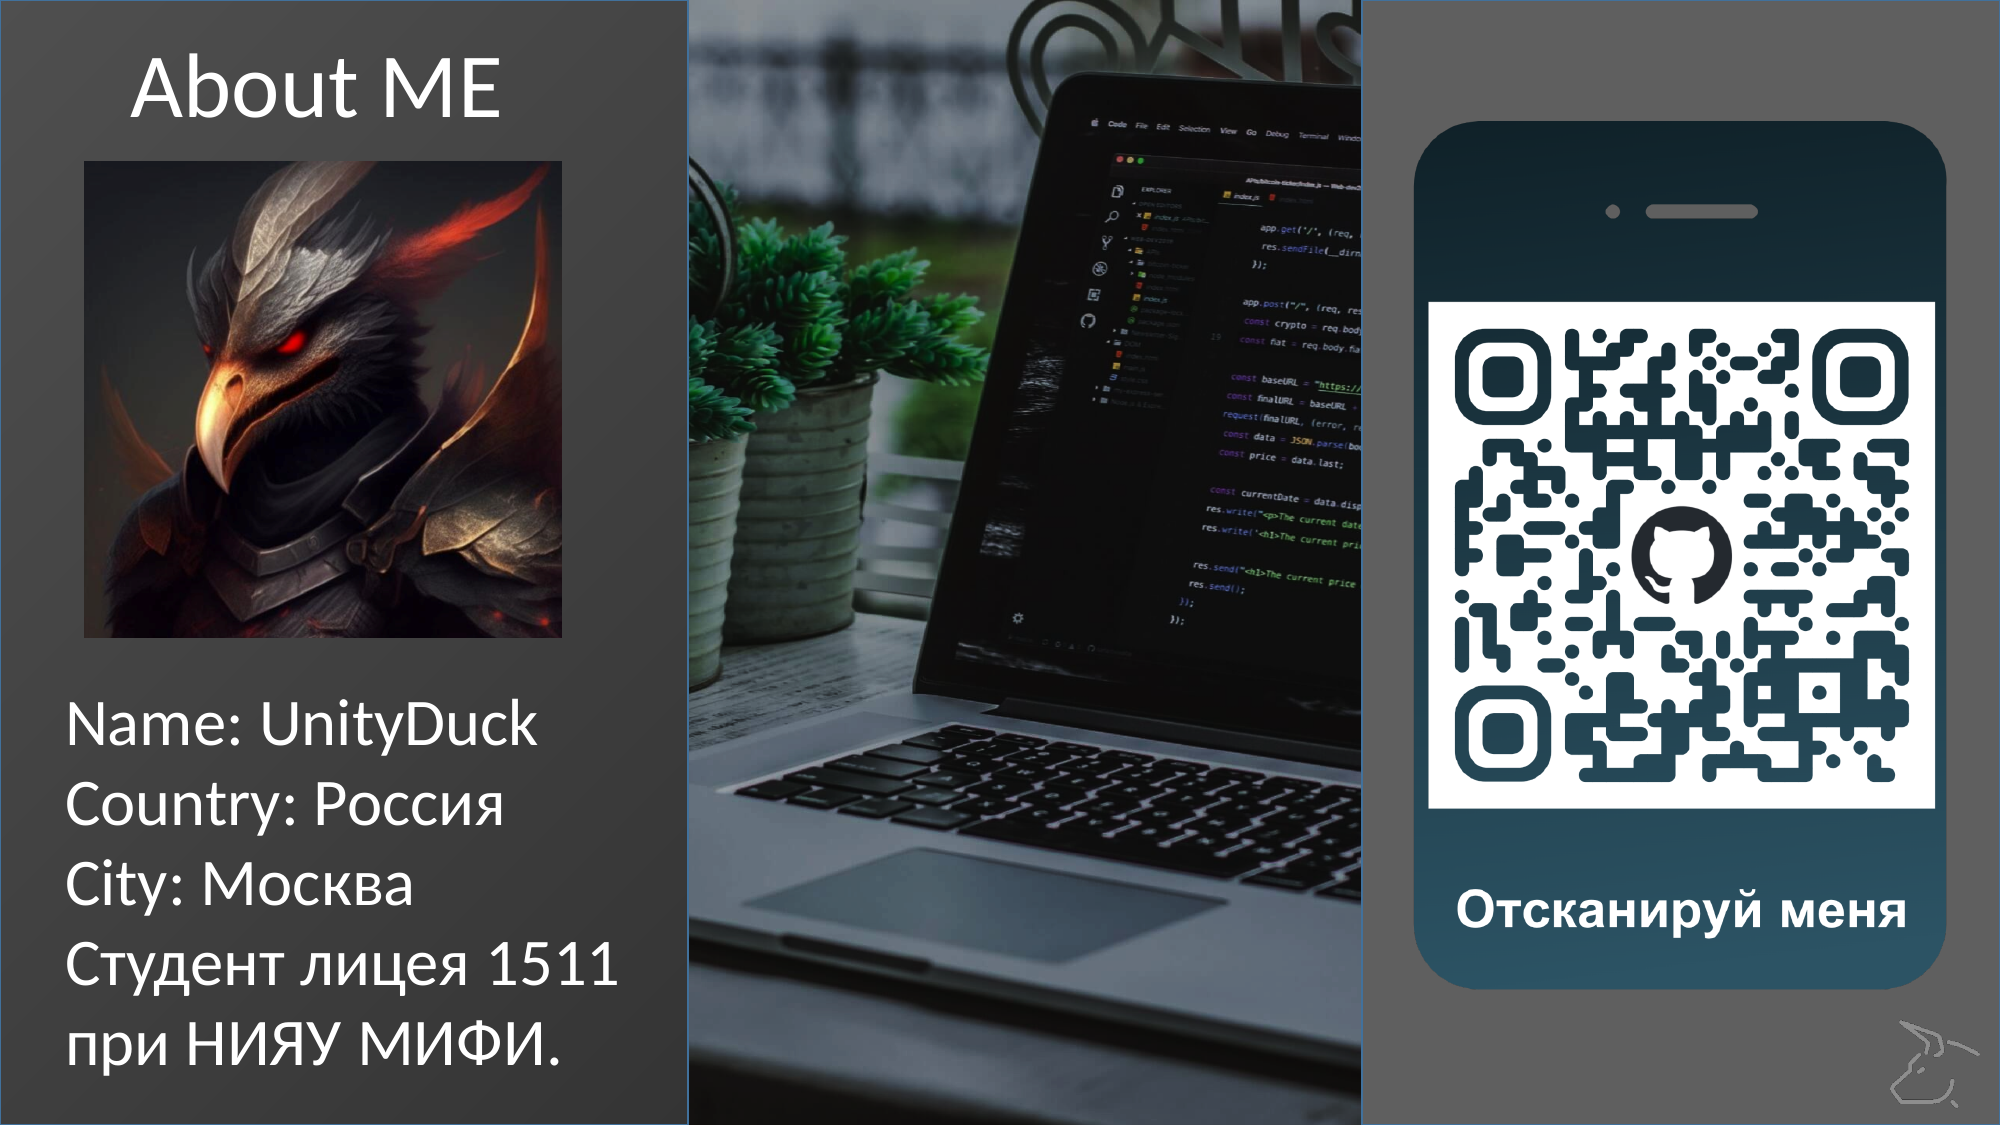

About ME
Name: UnityDuck
Country: Россия
City: Москва
Студент лицея 1511 при НИЯУ МИФИ.